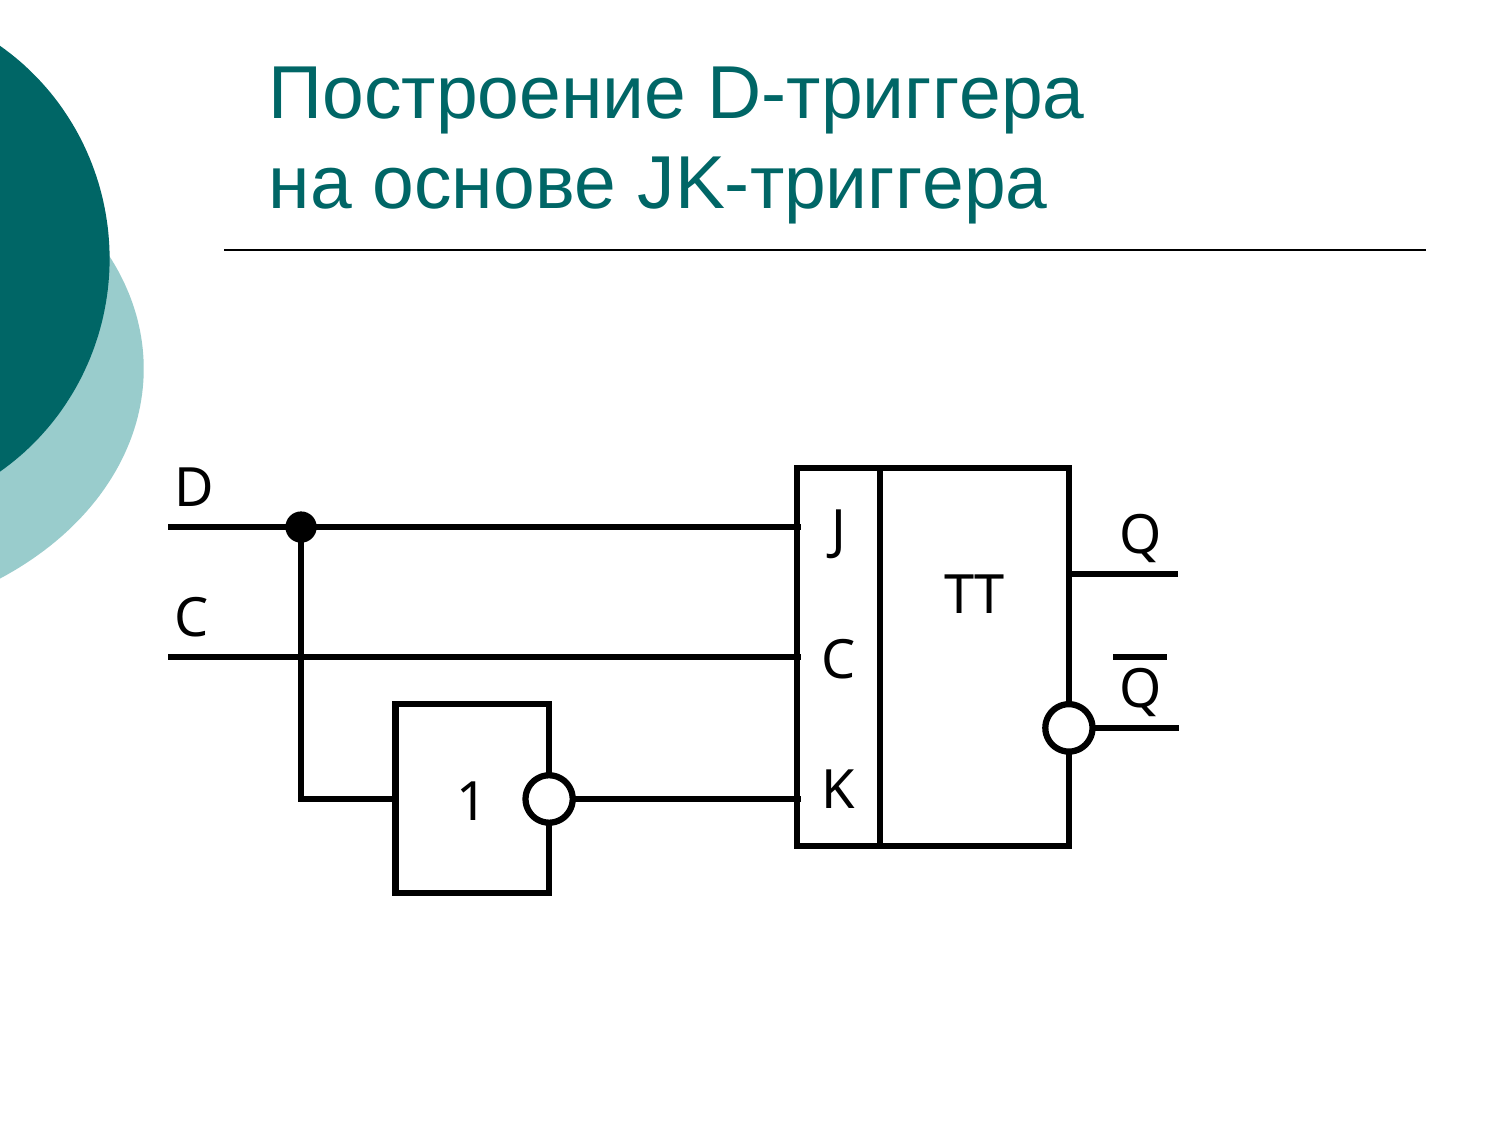

# Построение D-триггера на основе JK-триггера
D
J
С
K
TT
Q
С
Q
1